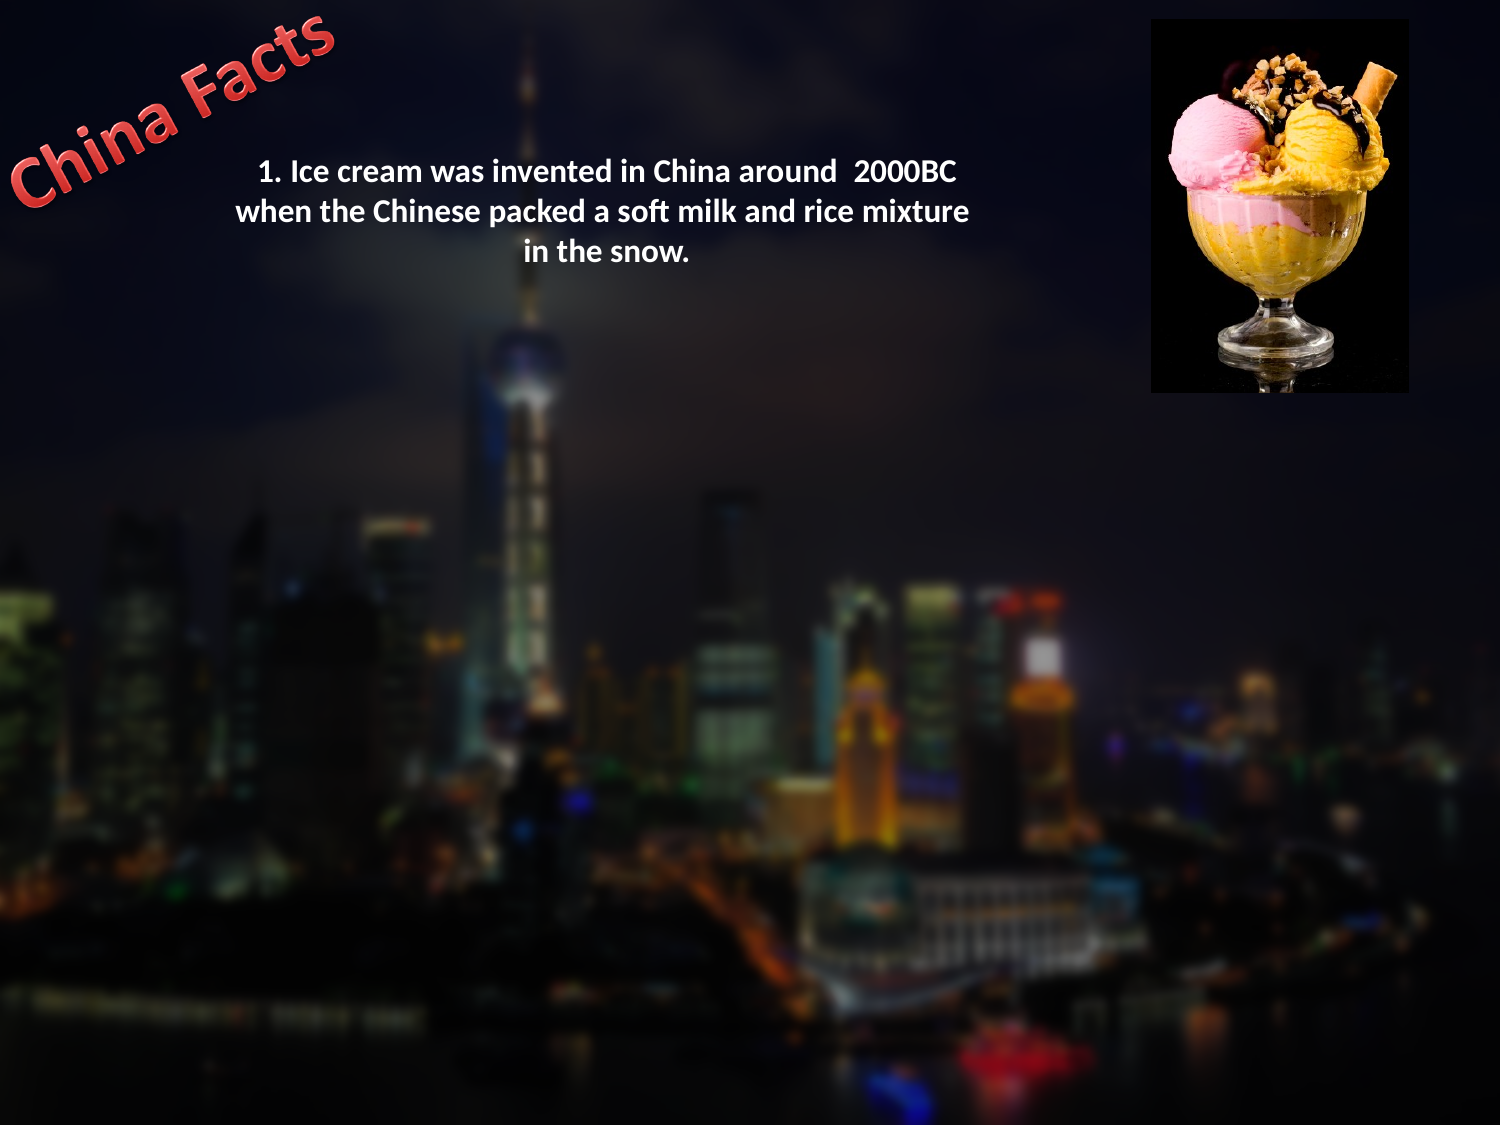

# 1. Ice cream was invented in China around  2000BC when the Chinese packed a soft milk and rice mixture in the snow.